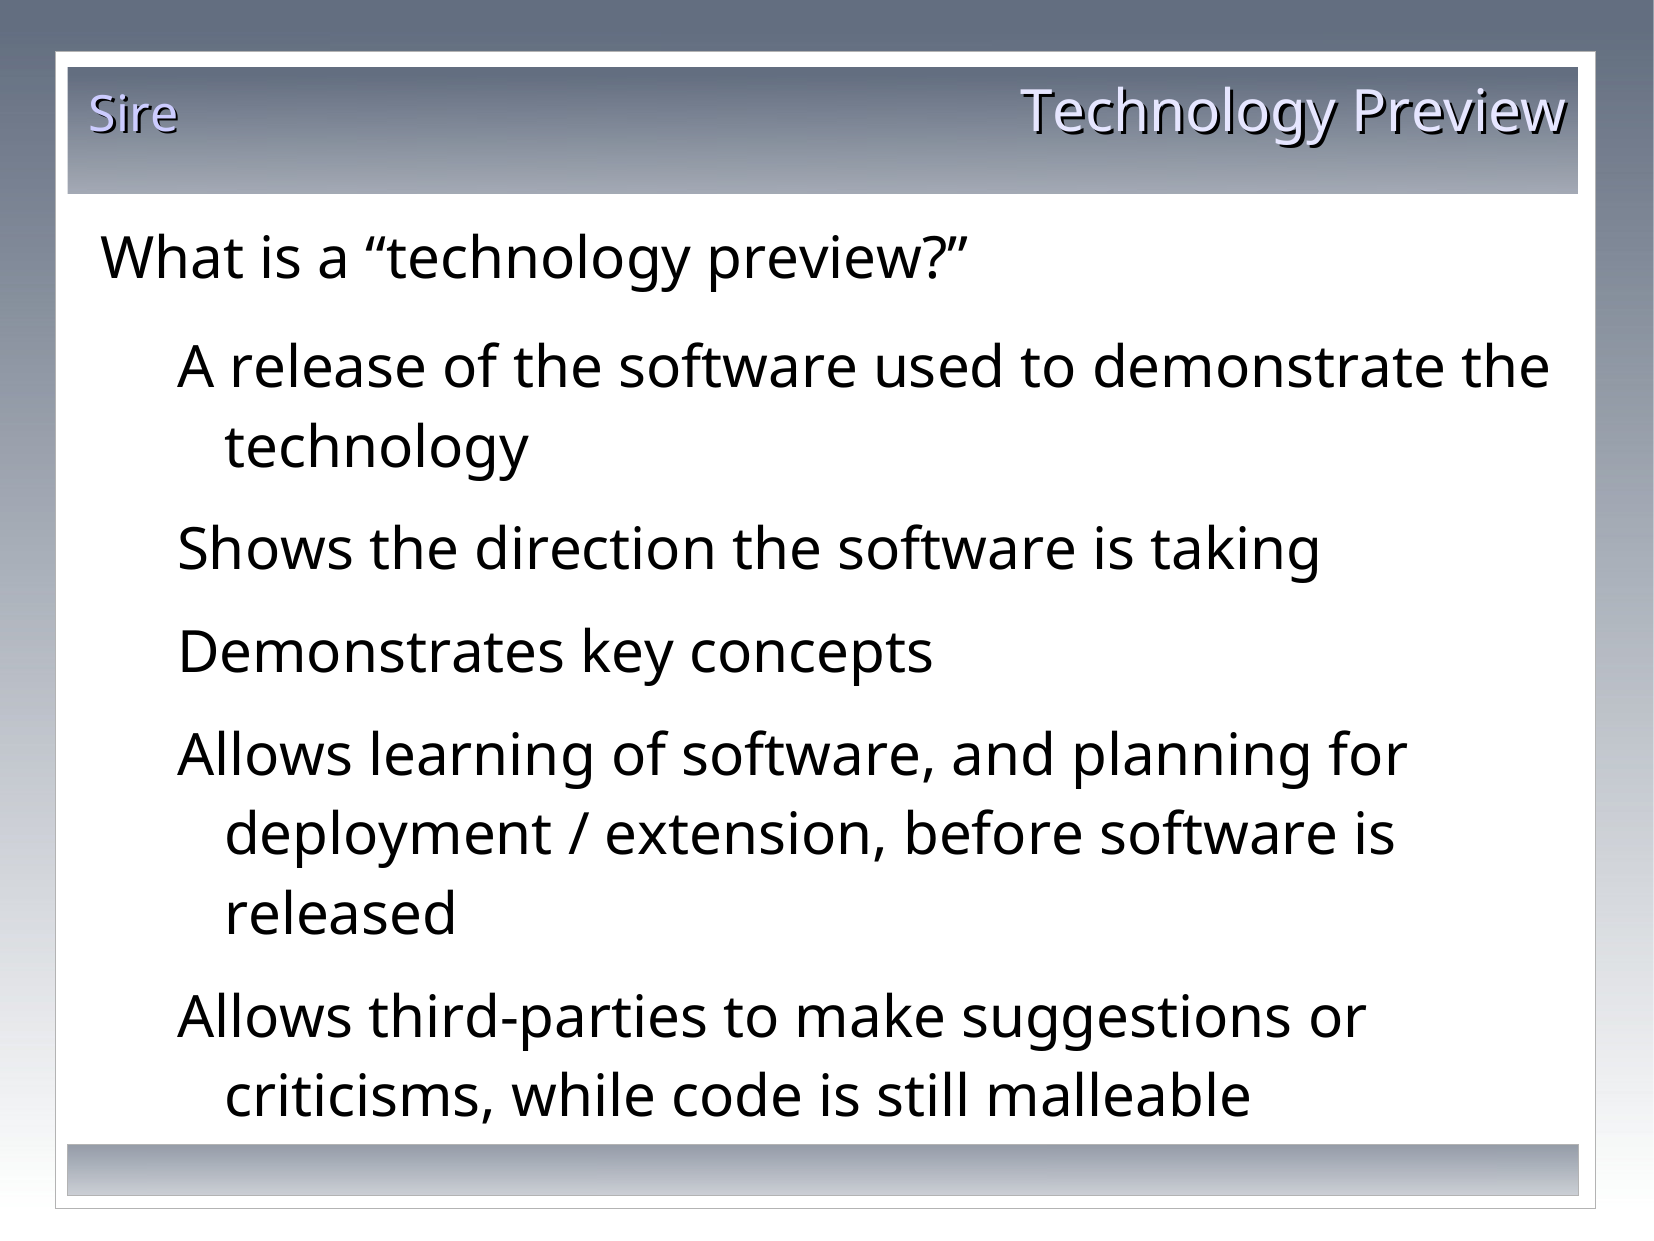

# Technology Preview
What is a “technology preview?”
A release of the software used to demonstrate the technology
Shows the direction the software is taking
Demonstrates key concepts
Allows learning of software, and planning for deployment / extension, before software is released
Allows third-parties to make suggestions or criticisms, while code is still malleable